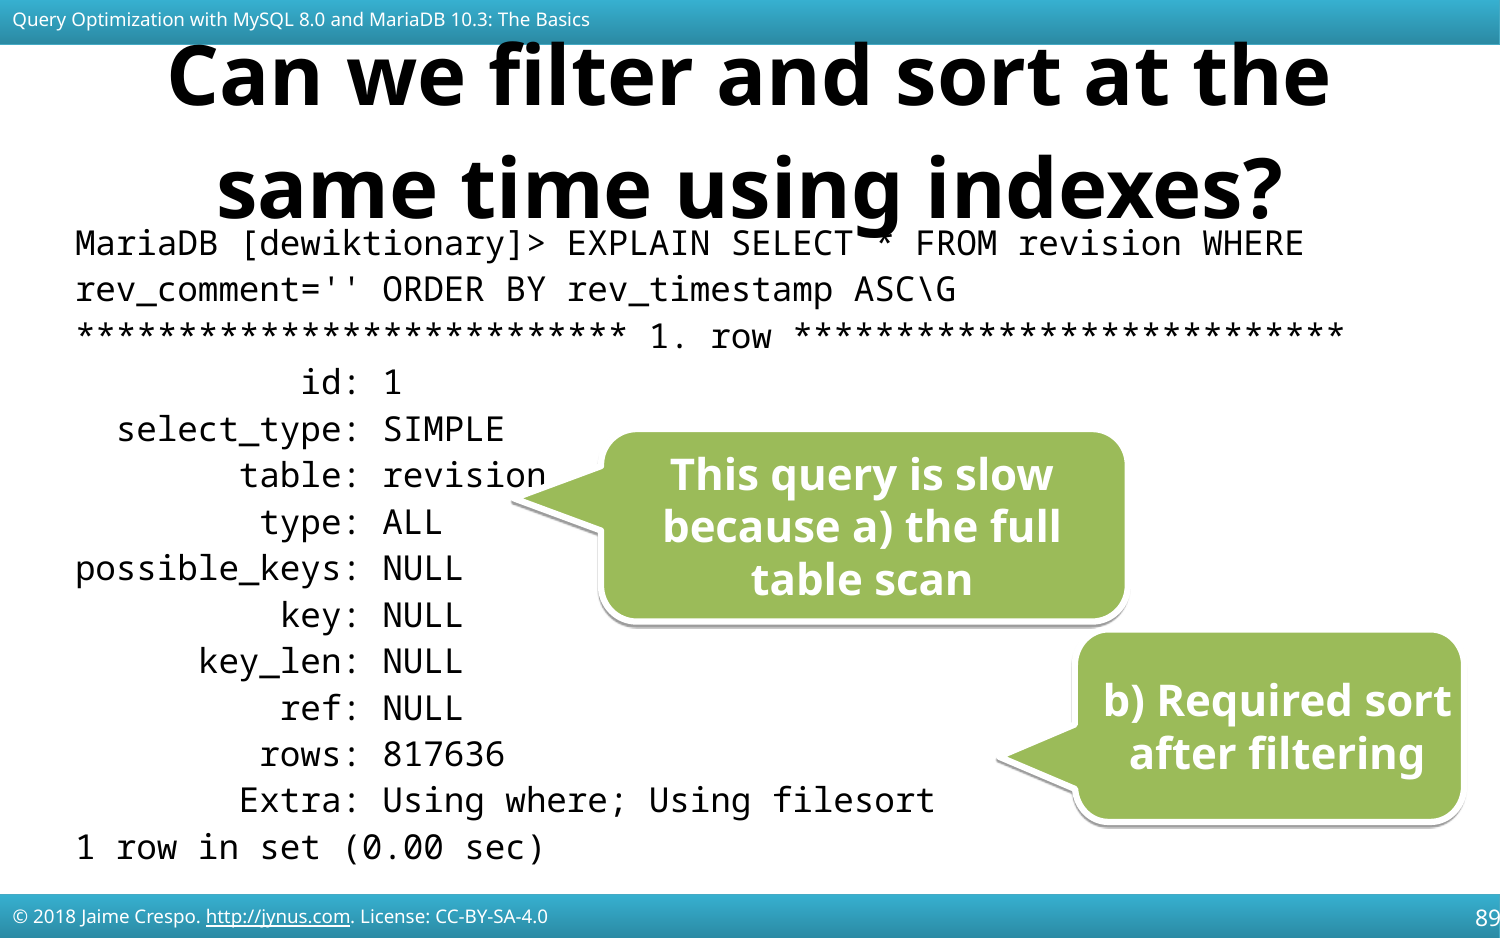

# Can we filter and sort at the same time using indexes?
MariaDB [dewiktionary]> EXPLAIN SELECT * FROM revision WHERE rev_comment='' ORDER BY rev_timestamp ASC\G
*************************** 1. row ***************************
 id: 1
 select_type: SIMPLE
 table: revision
 type: ALL
possible_keys: NULL
 key: NULL
 key_len: NULL
 ref: NULL
 rows: 817636
 Extra: Using where; Using filesort
1 row in set (0.00 sec)
This query is slow because a) the full table scan
b) Required sort after filtering